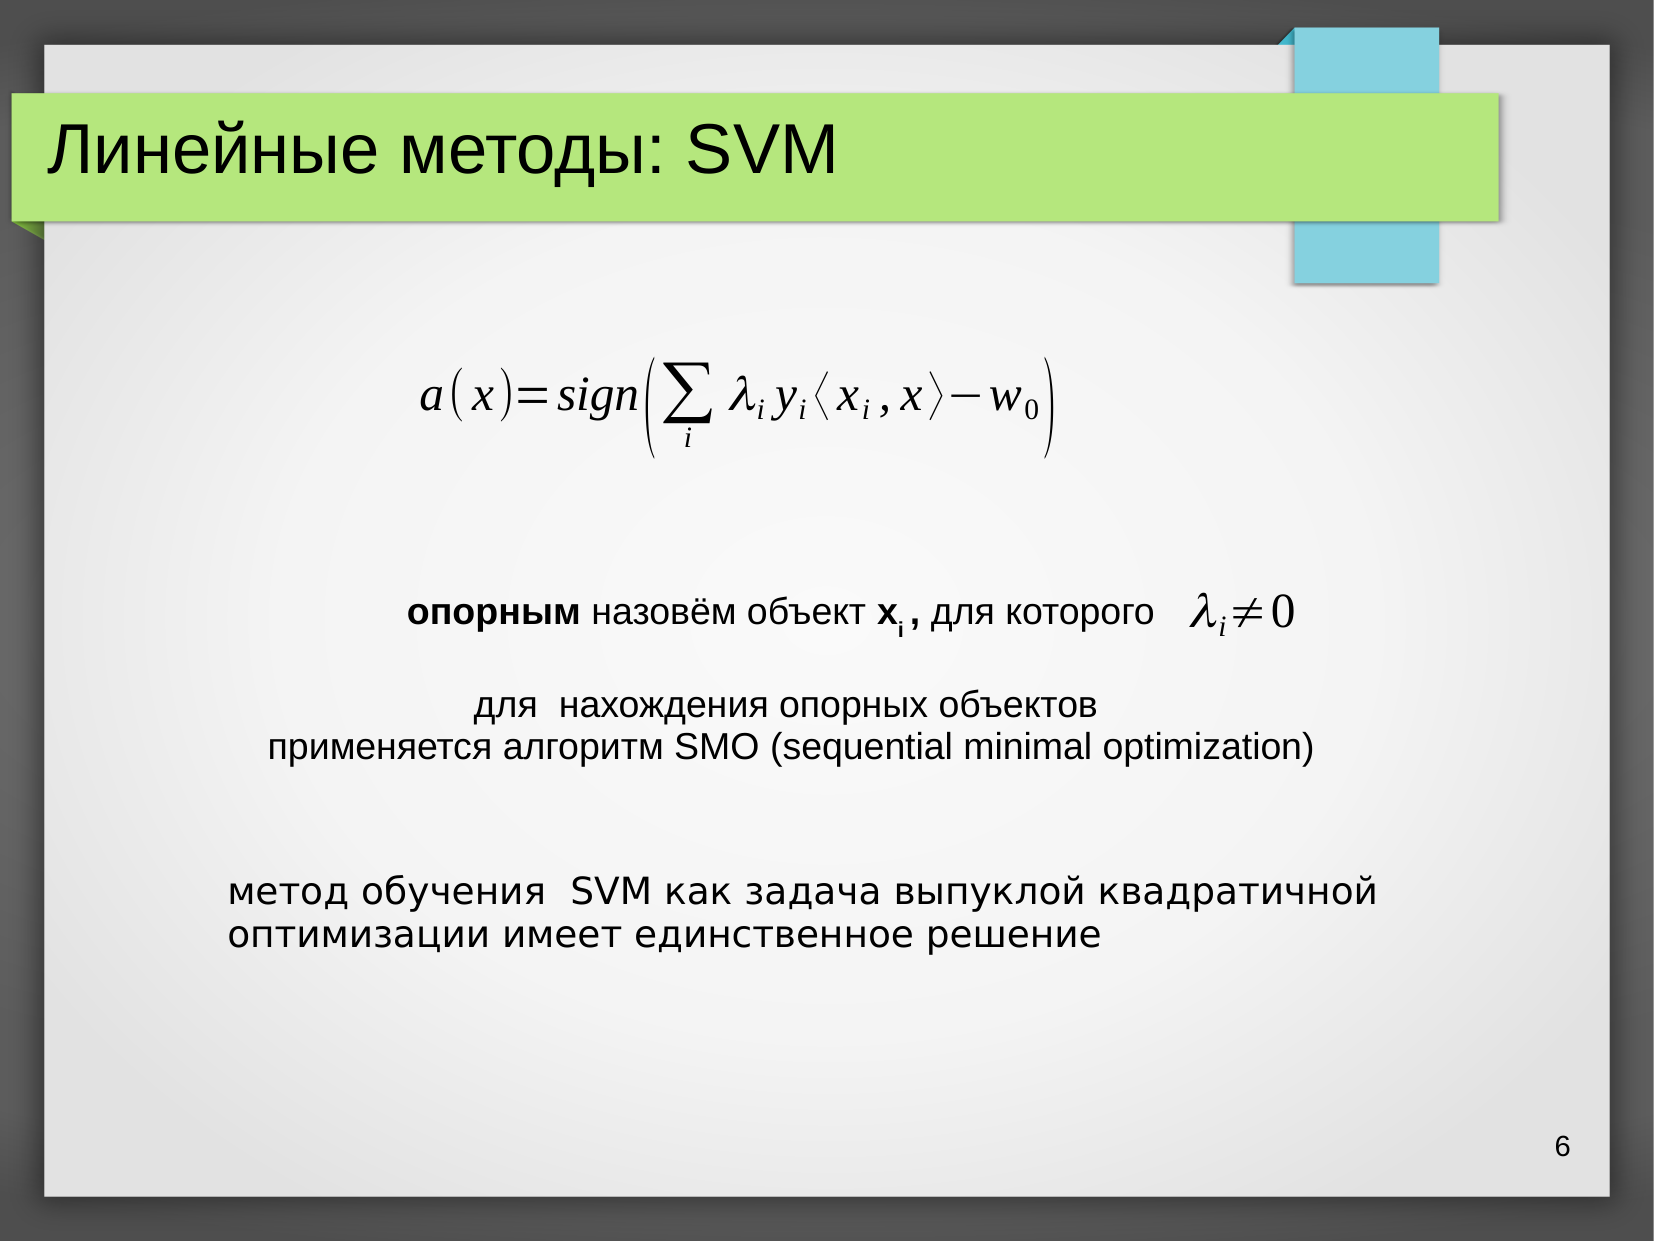

# Линейные методы: SVM
опорным назовём объект xi , для которого
для нахождения опорных объектов
применяется алгоритм SMO (sequential minimal optimization)
метод обучения SVM как задача выпуклой квадратичной оптимизации имеет единственное решение
6